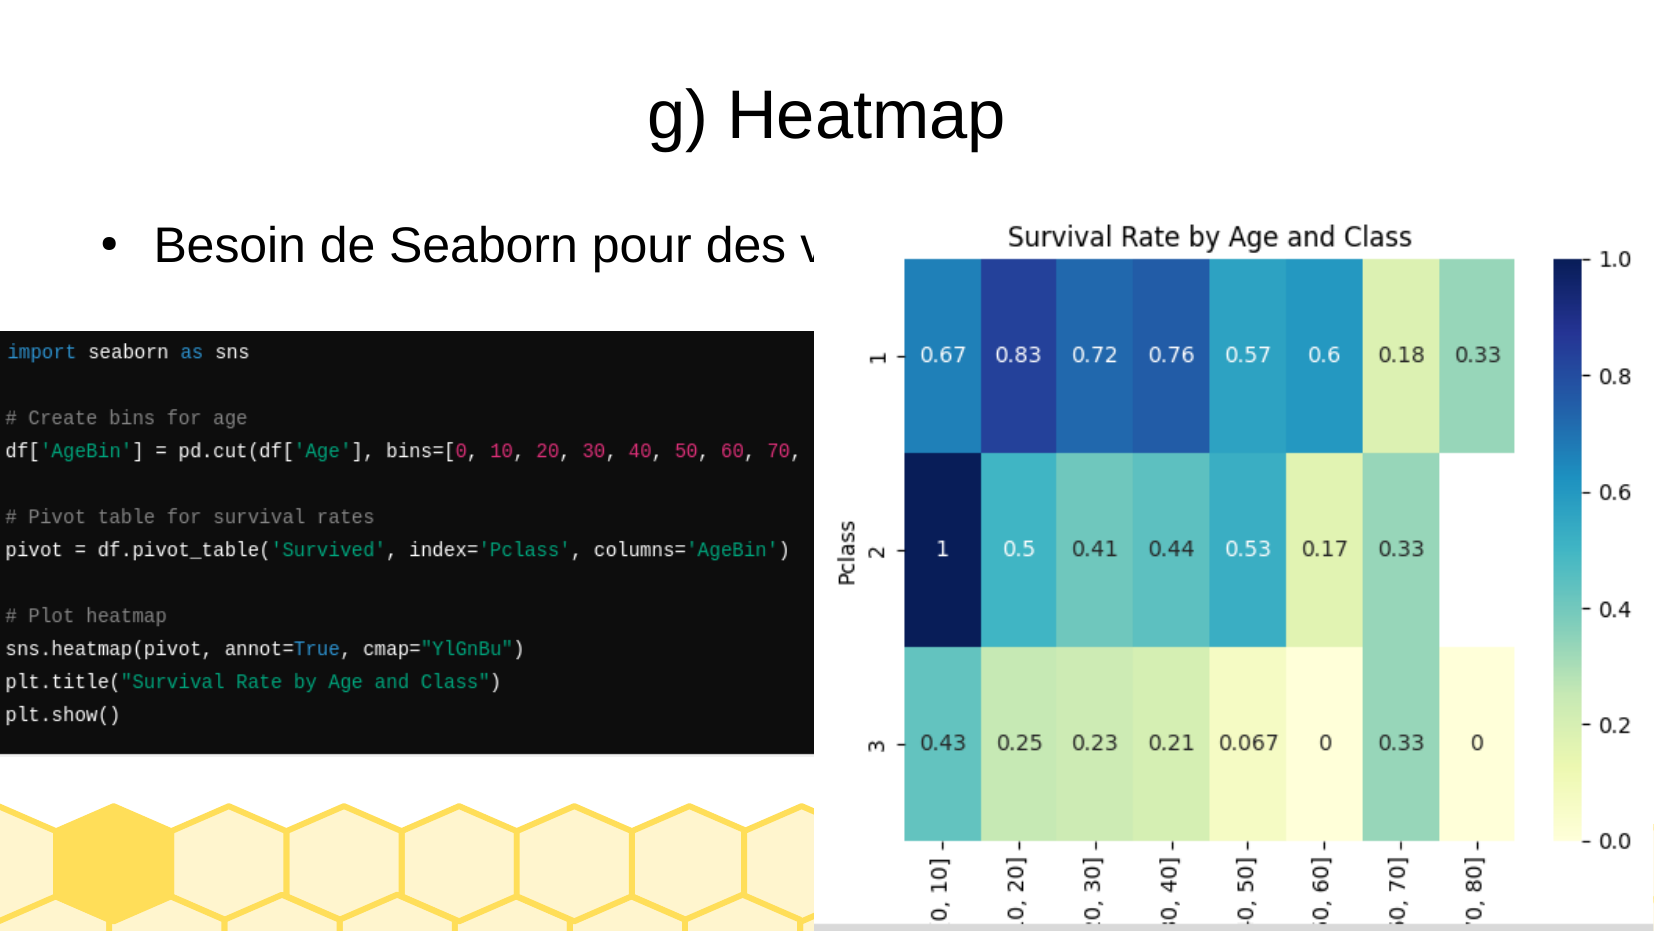

# g) Heatmap
Besoin de Seaborn pour des visualisations plus avancée